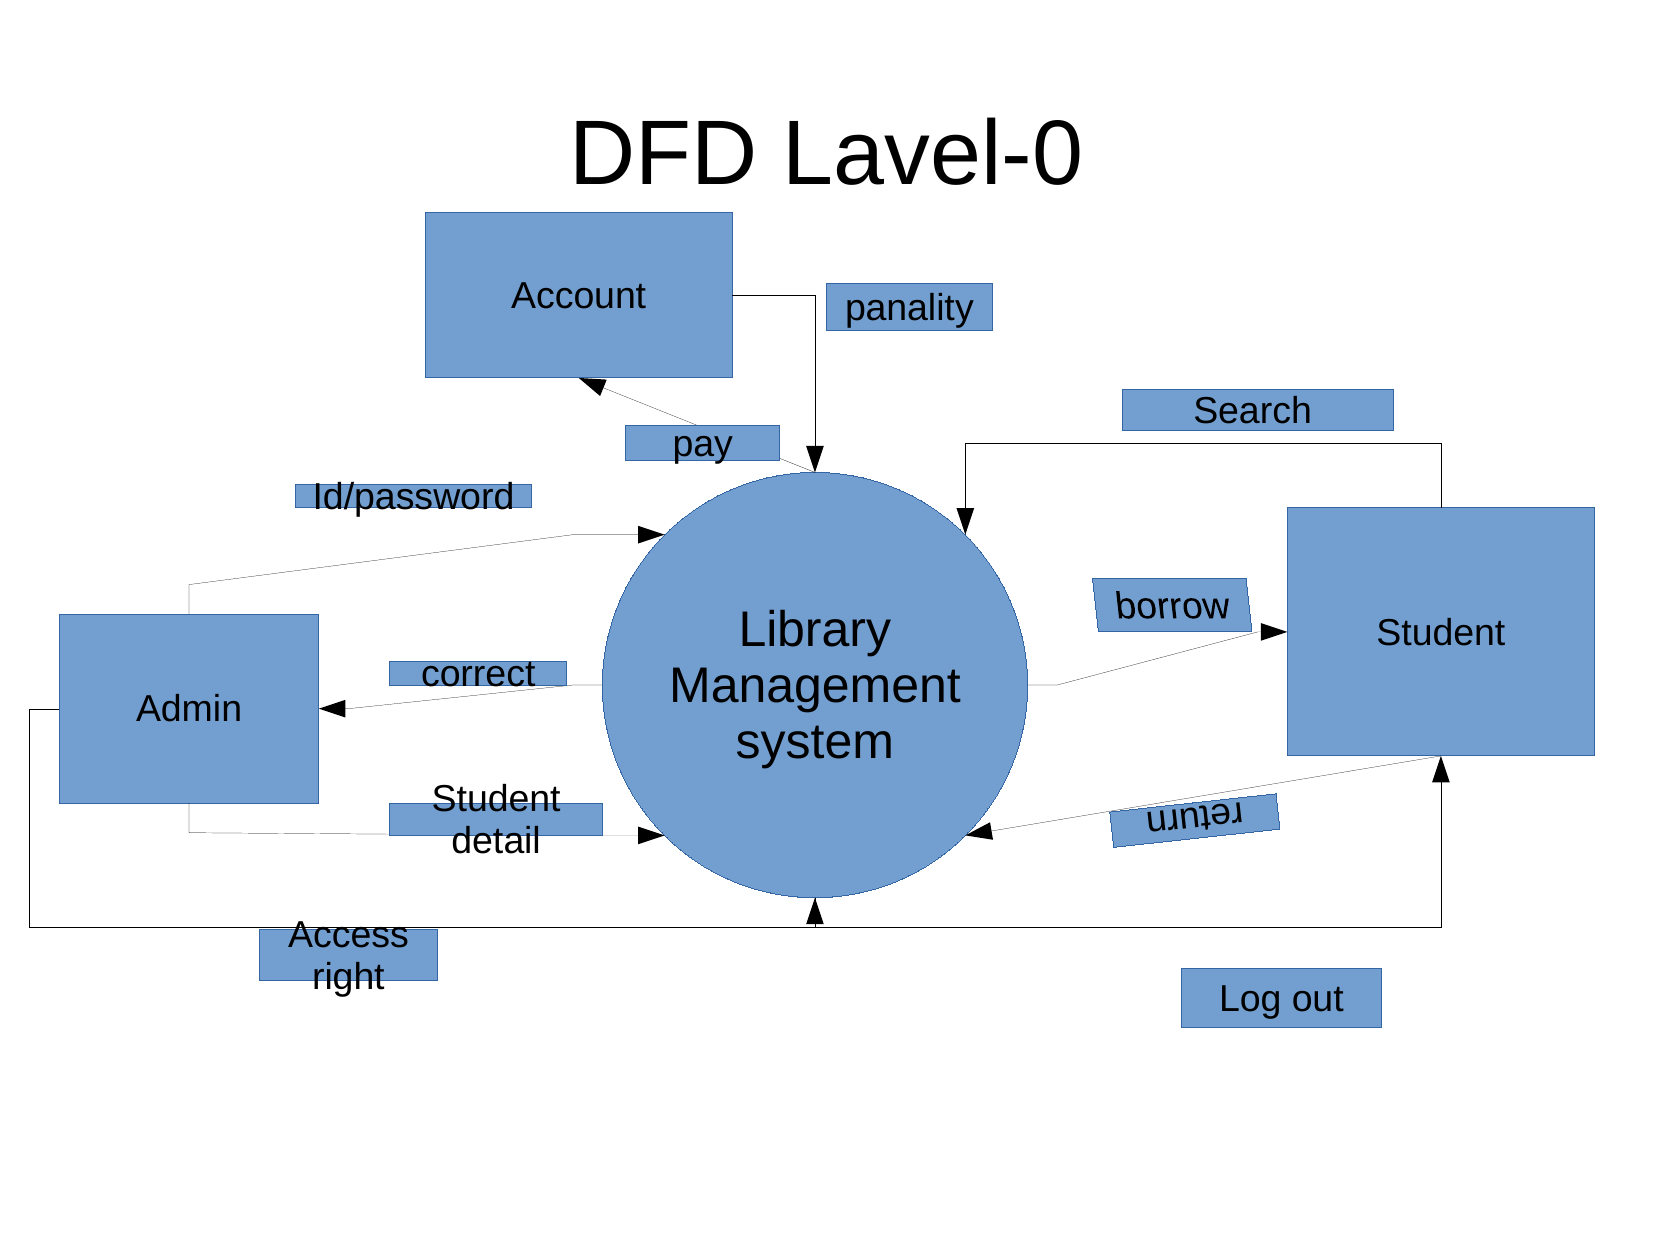

# DFD Lavel-0
Account
panality
Search
pay
Library
Management
system
Id/password
Student
borrow
Admin
correct
return
Student
detail
Access
right
Log out